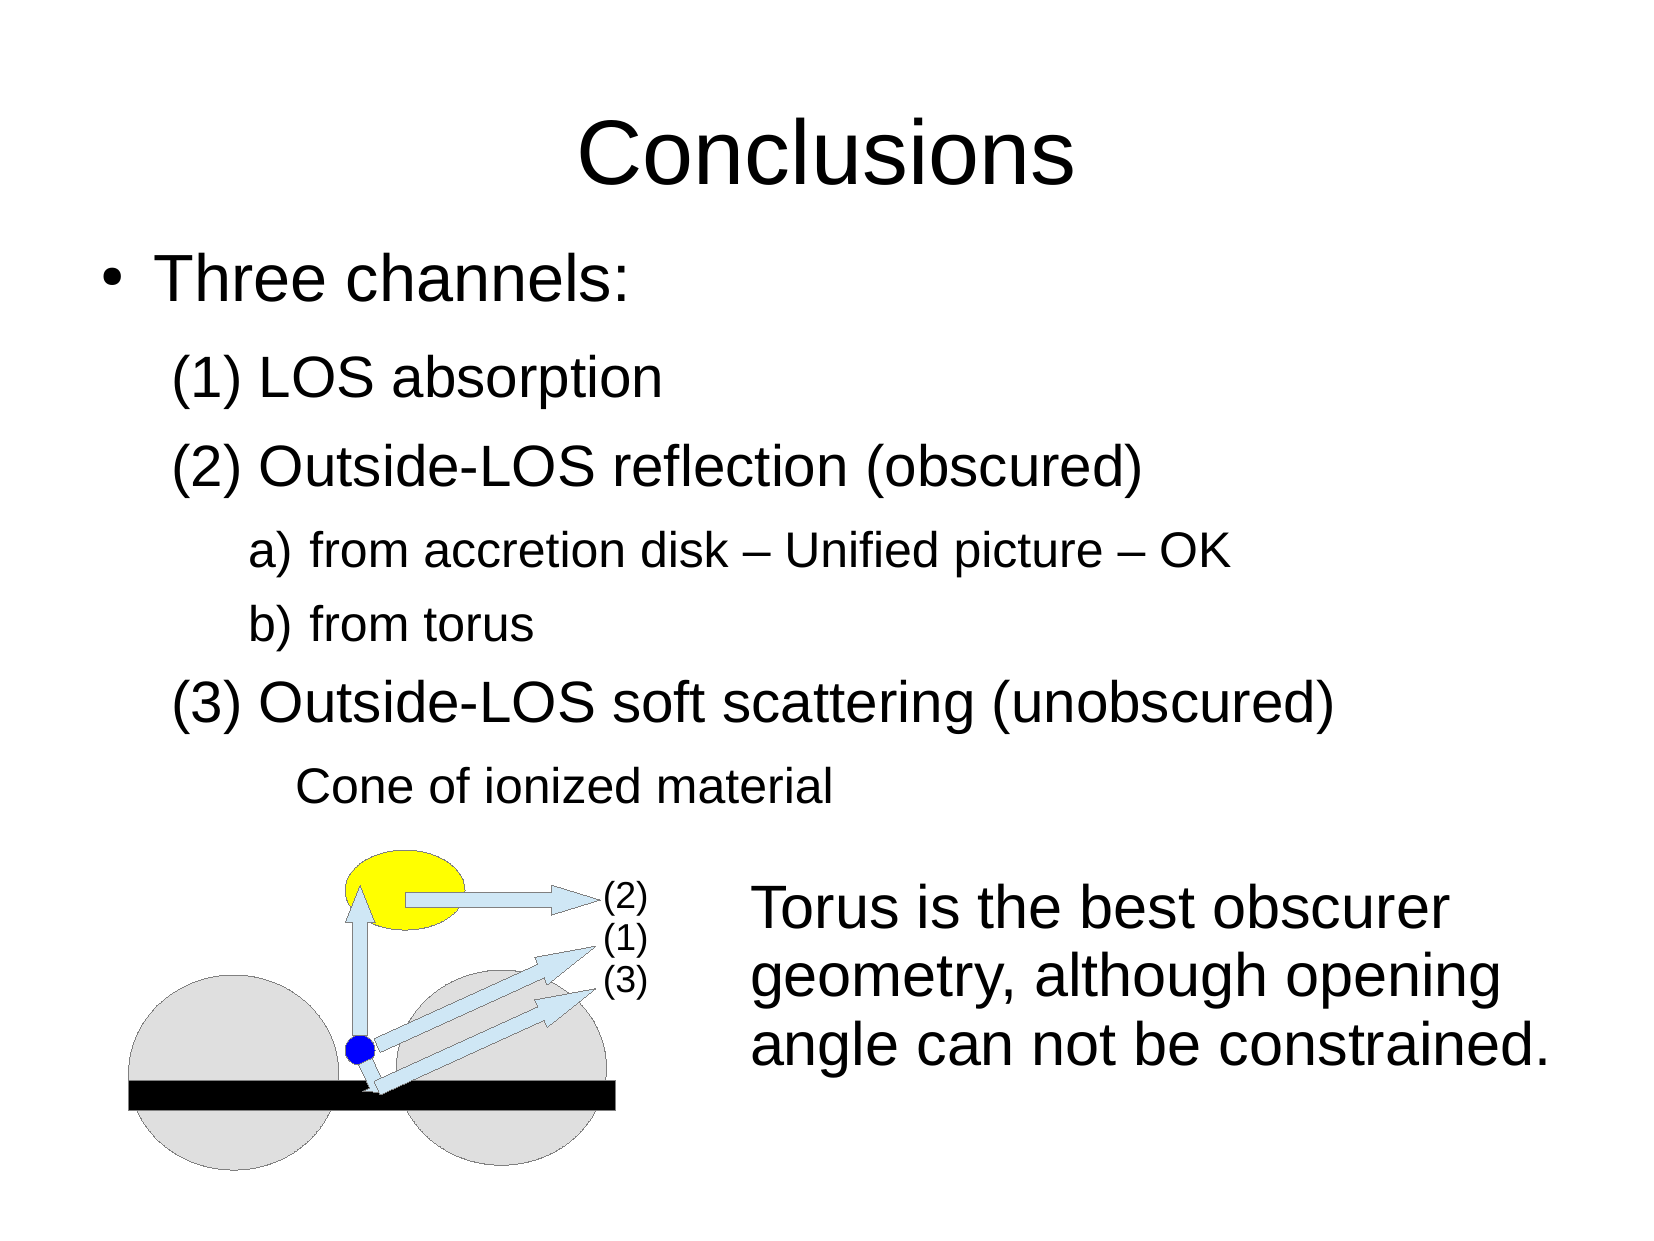

# Conclusions
Three channels:
 LOS absorption
 Outside-LOS reflection (obscured)
 from accretion disk – Unified picture – OK
 from torus
 Outside-LOS soft scattering (unobscured)
Cone of ionized material
(2)
(1)
(3)
Torus is the best obscurer geometry, although opening angle can not be constrained.